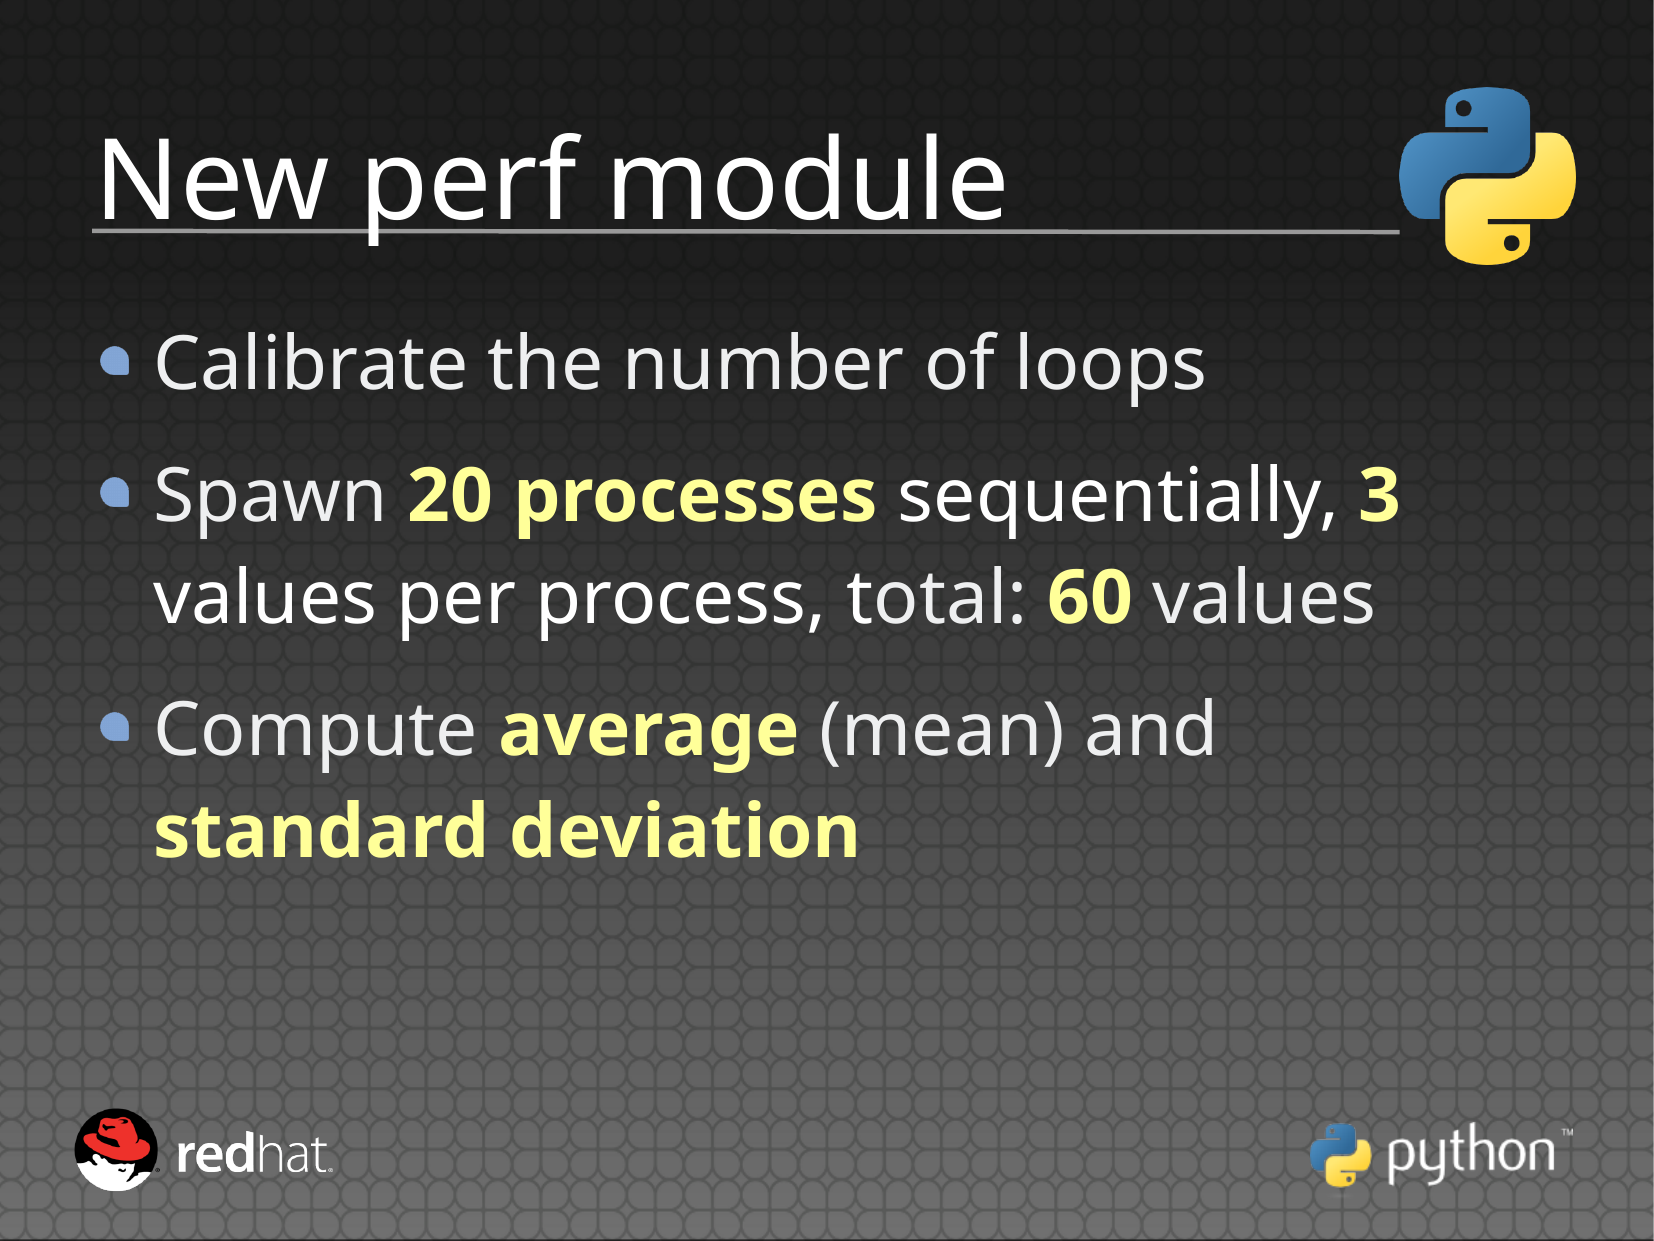

New perf module
# Calibrate the number of loops
Spawn 20 processes sequentially, 3 values per process, total: 60 values
Compute average (mean) and standard deviation